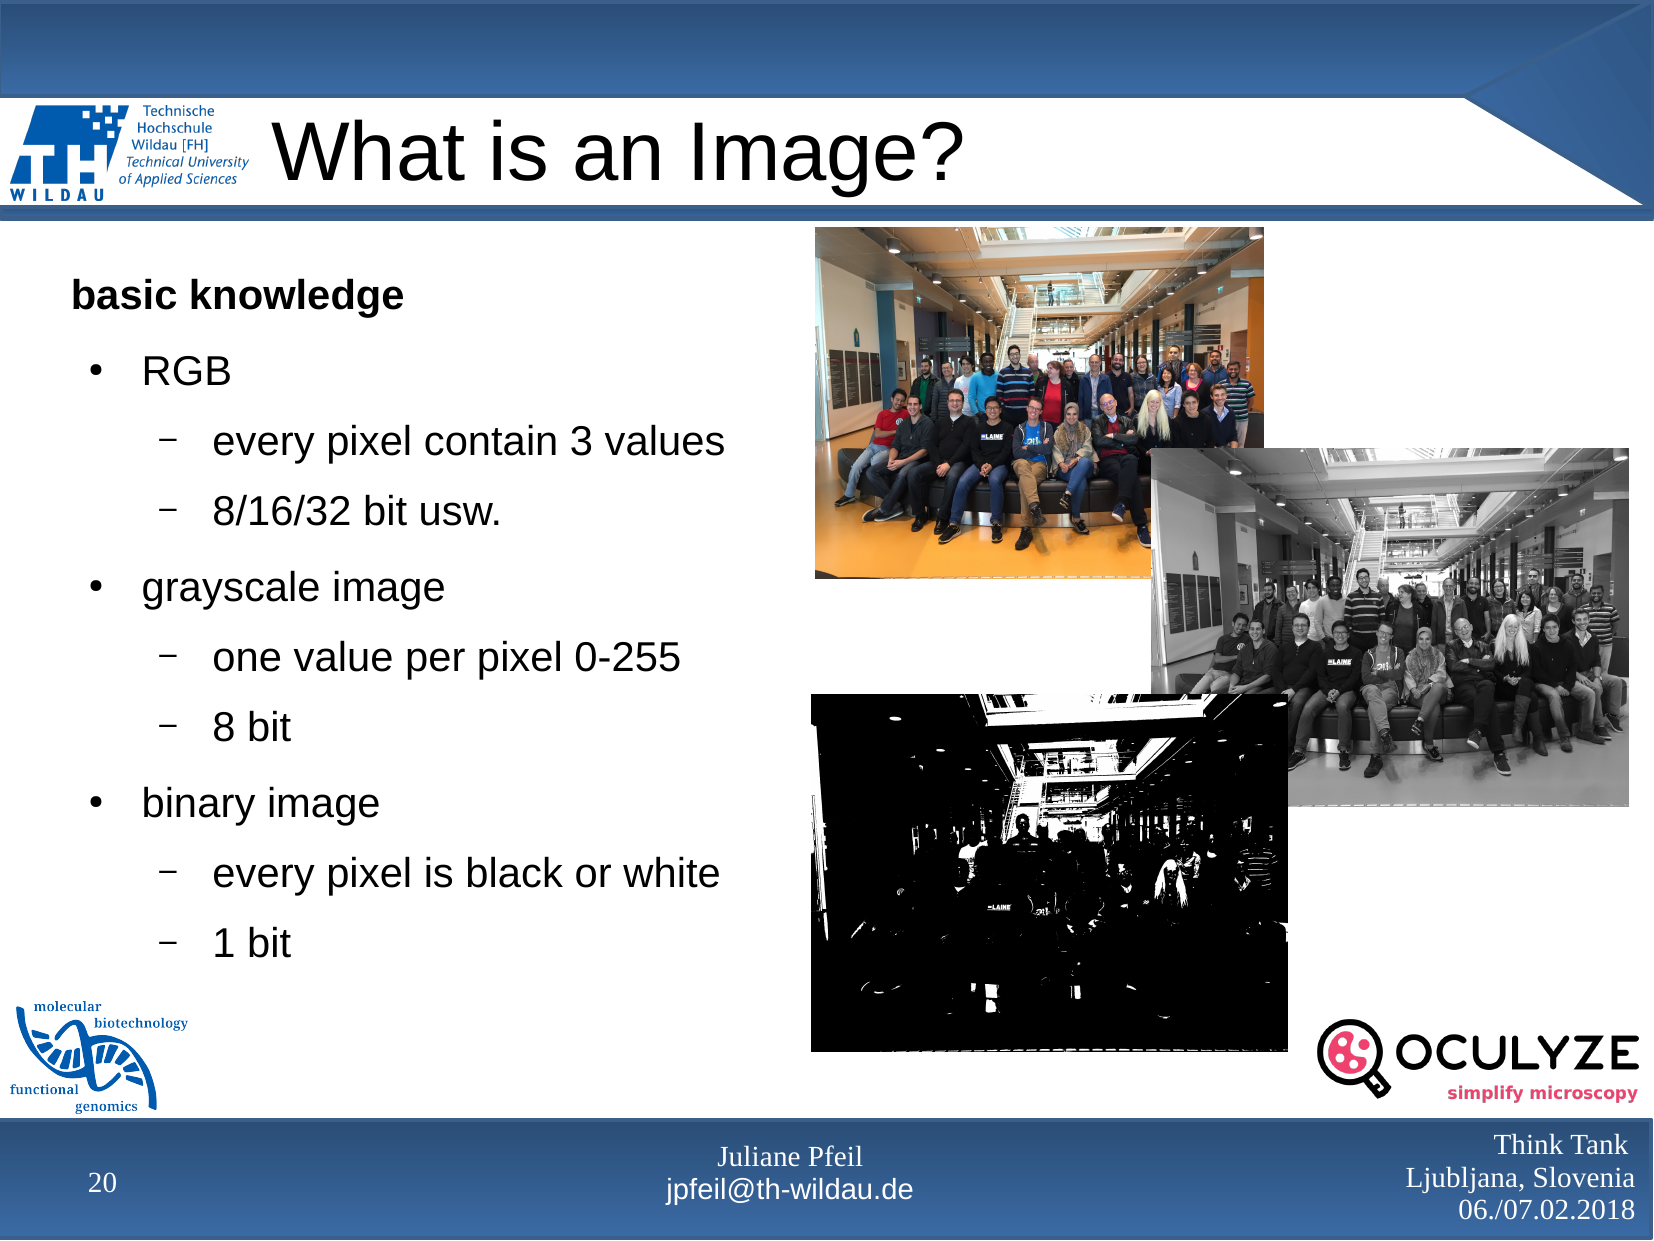

# What is an Image?
basic knowledge
RGB
every pixel contain 3 values
8/16/32 bit usw.
grayscale image
one value per pixel 0-255
8 bit
binary image
every pixel is black or white
1 bit